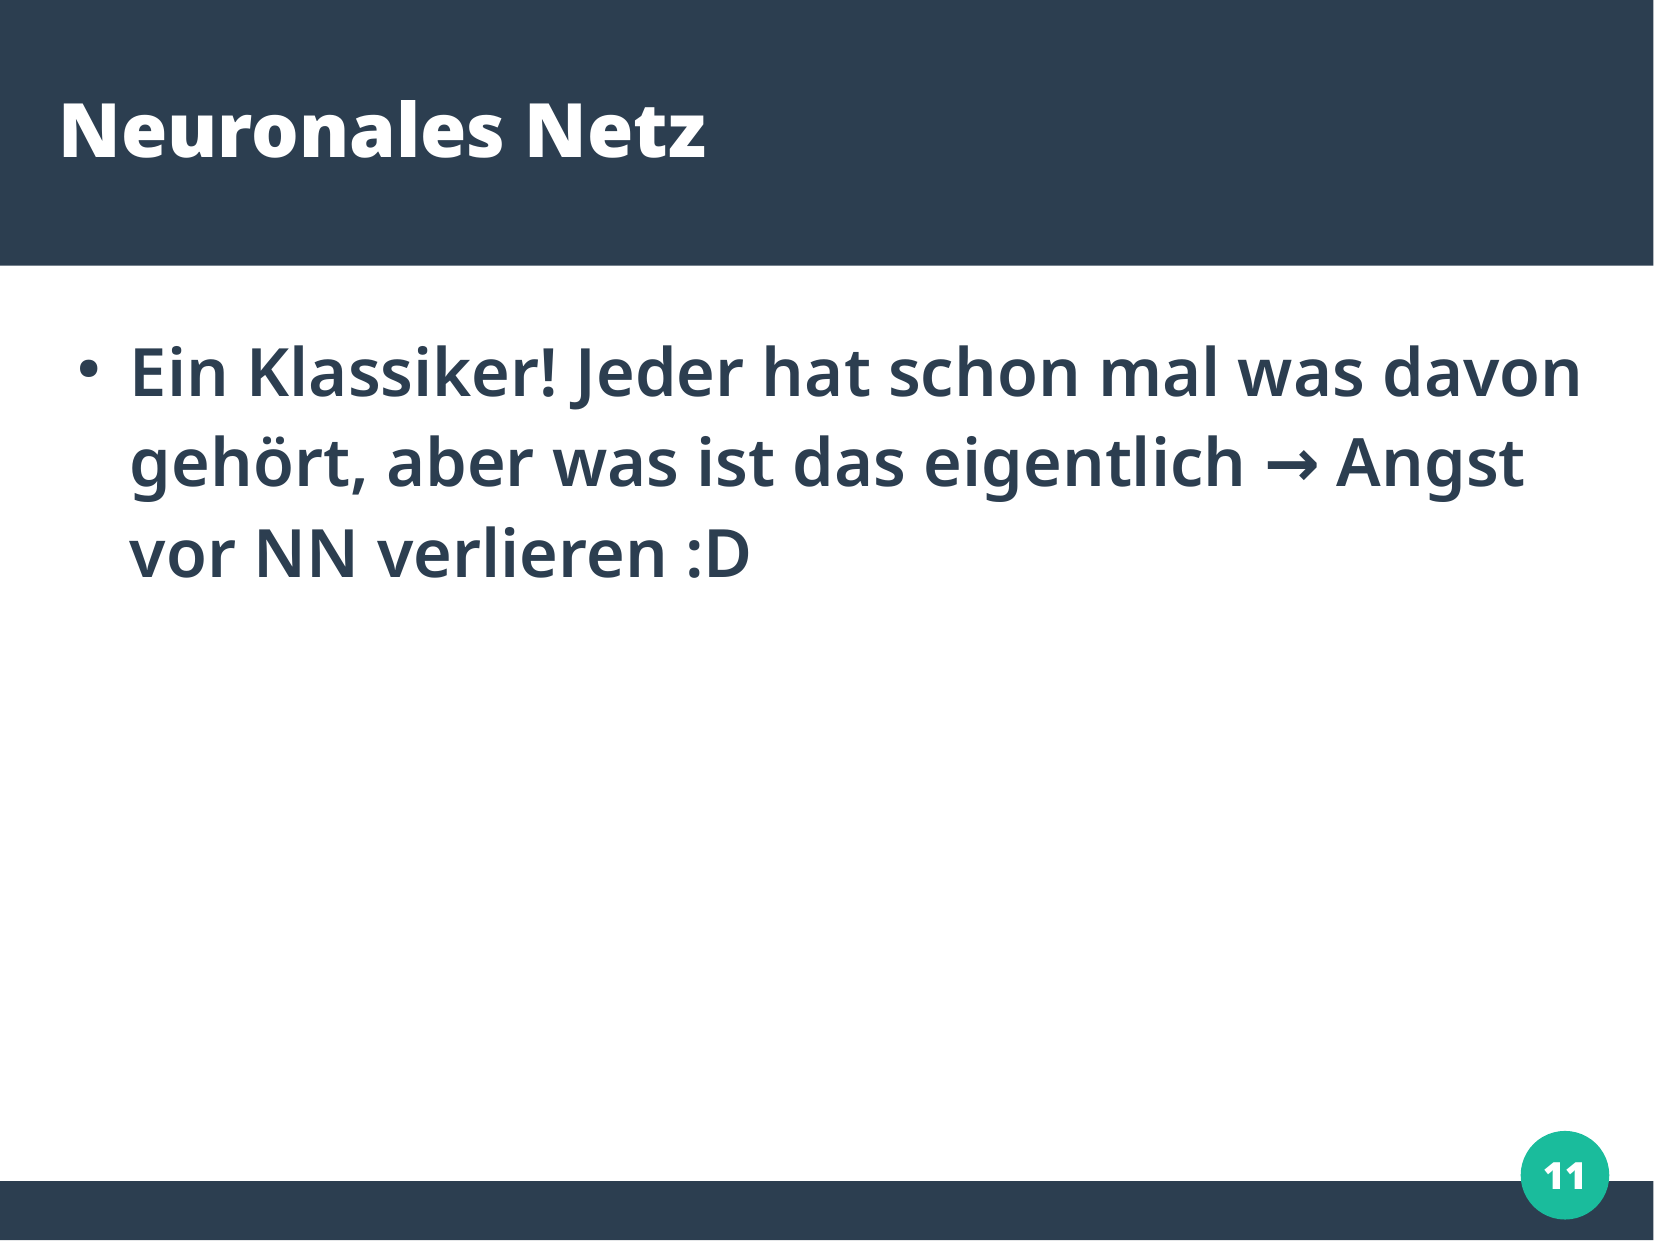

# Neuronales Netz
Ein Klassiker! Jeder hat schon mal was davon gehört, aber was ist das eigentlich → Angst vor NN verlieren :D
11